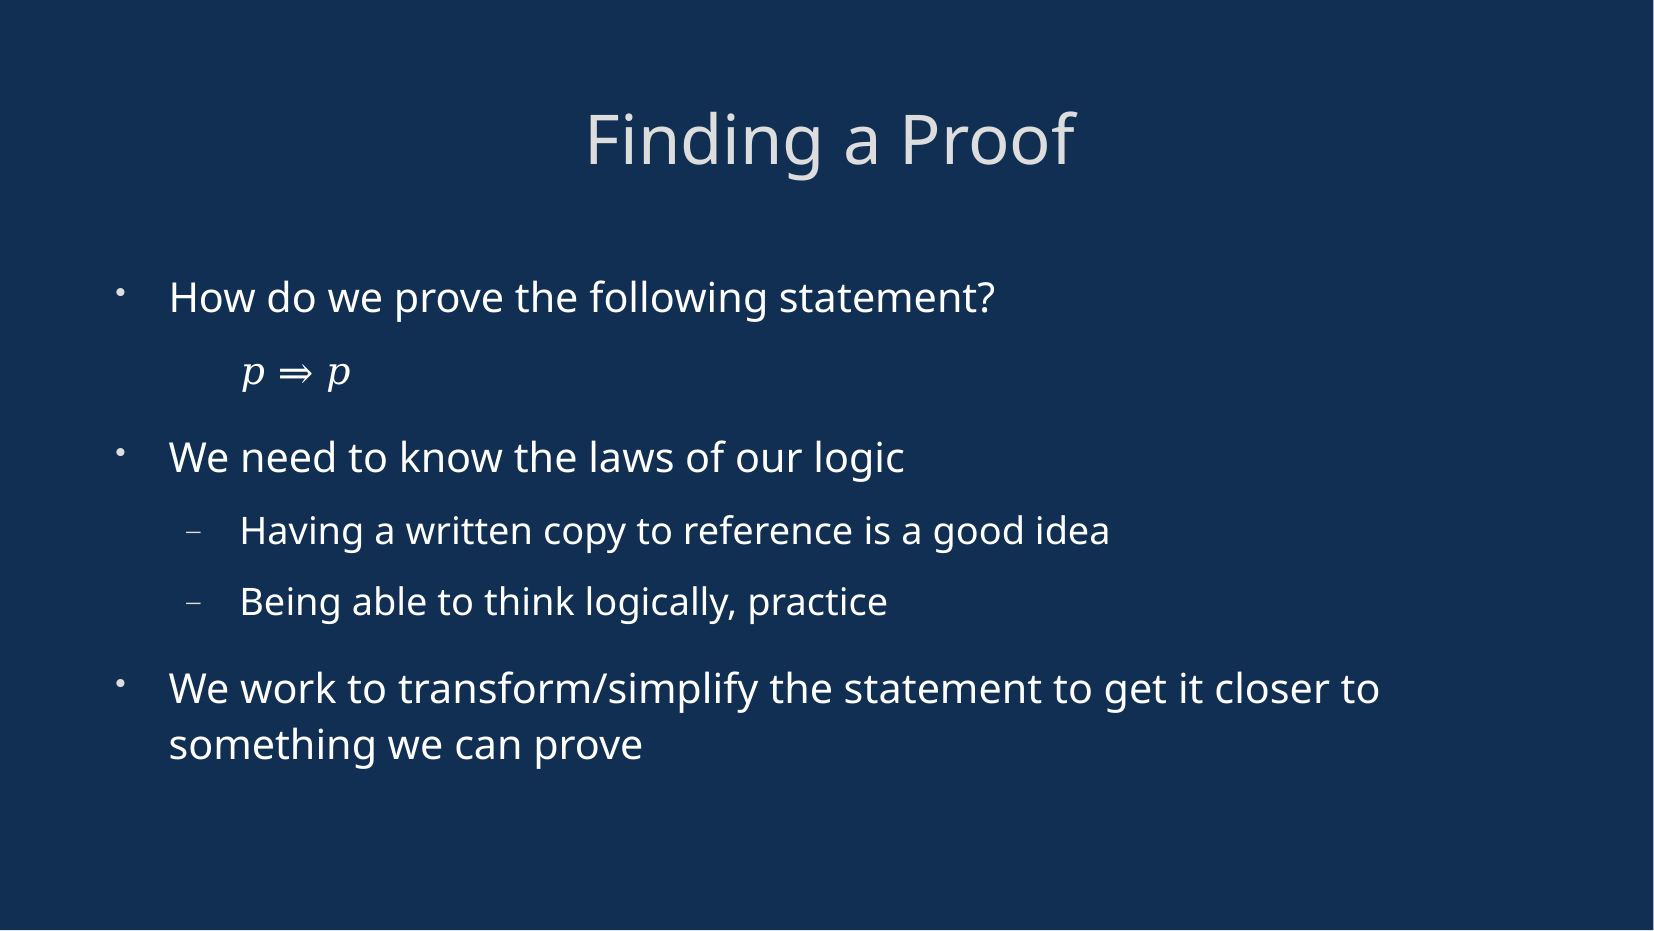

# Finding a Proof
How do we prove the following statement?
𝑝 ⇒ 𝑝
We need to know the laws of our logic
Having a written copy to reference is a good idea
Being able to think logically, practice
We work to transform/simplify the statement to get it closer to something we can prove